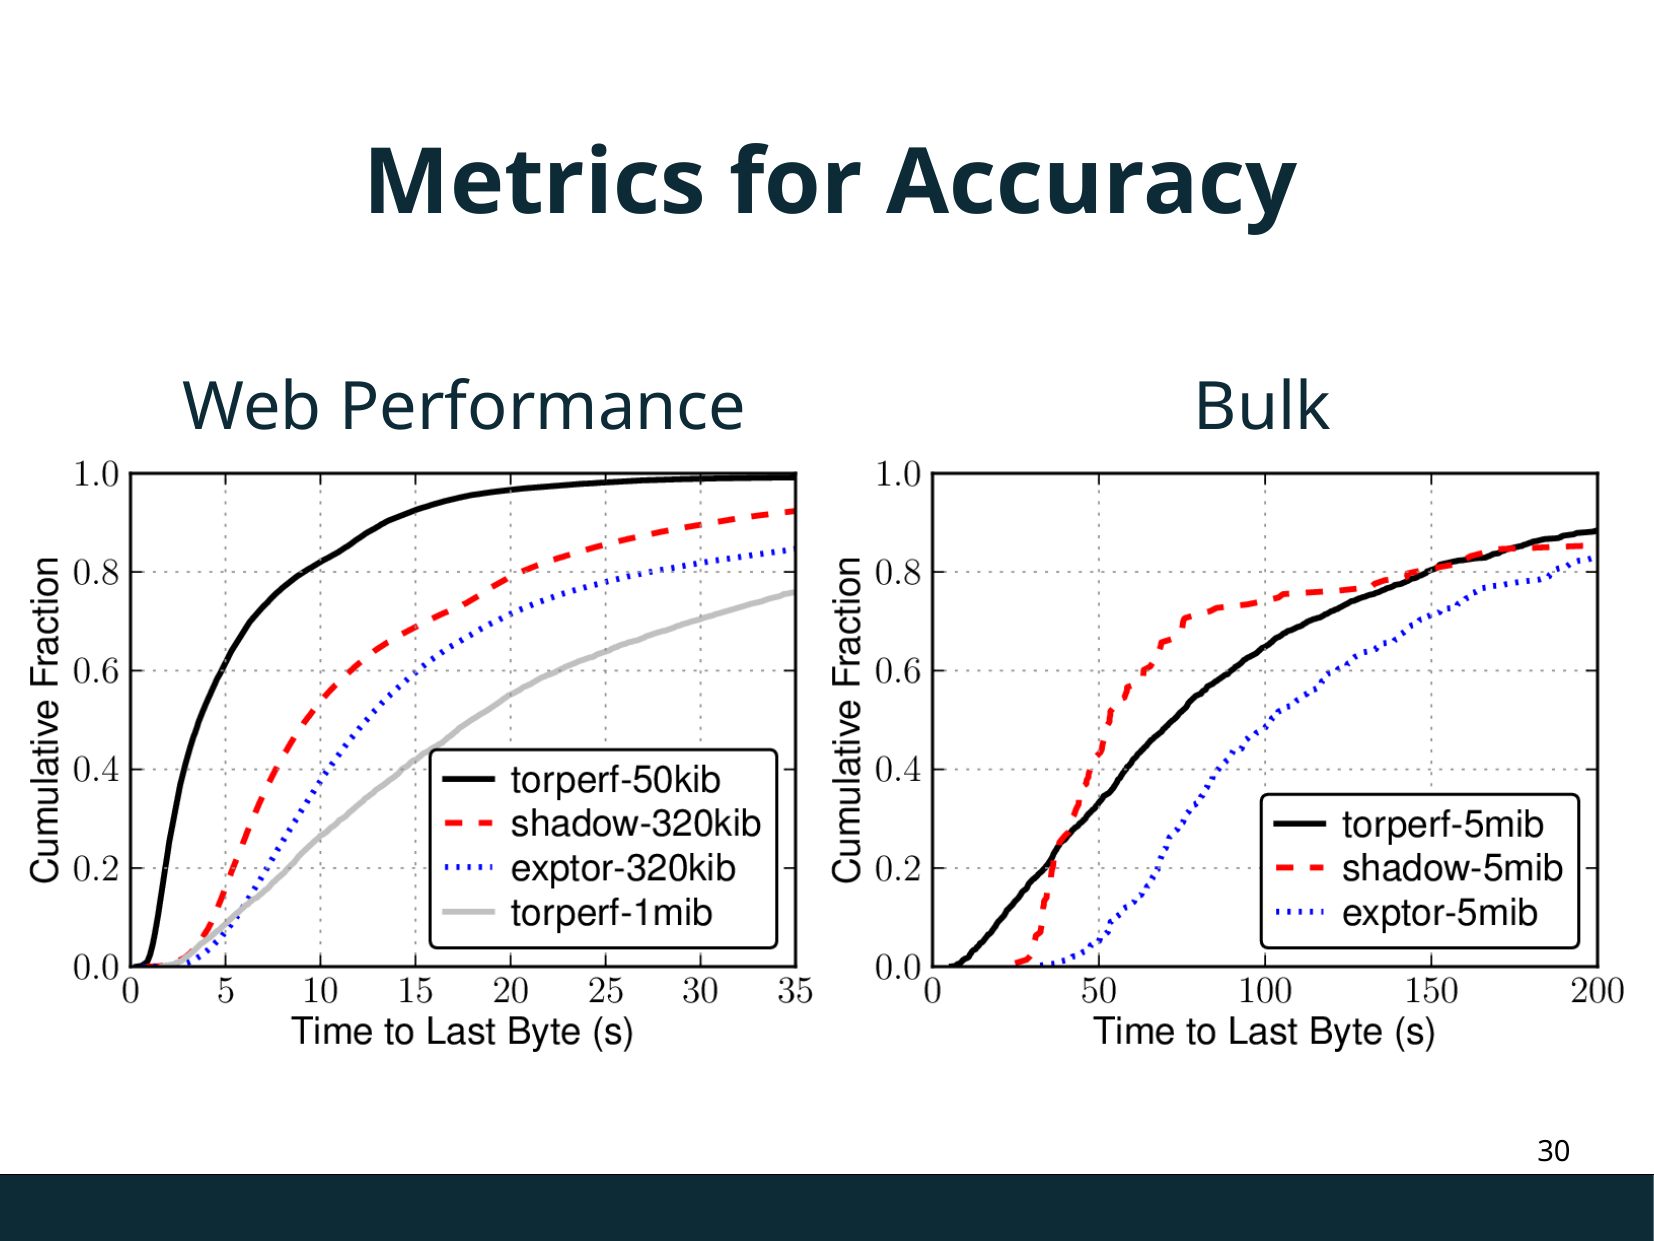

# Metrics for Accuracy
Web Performance
Bulk Performance
30